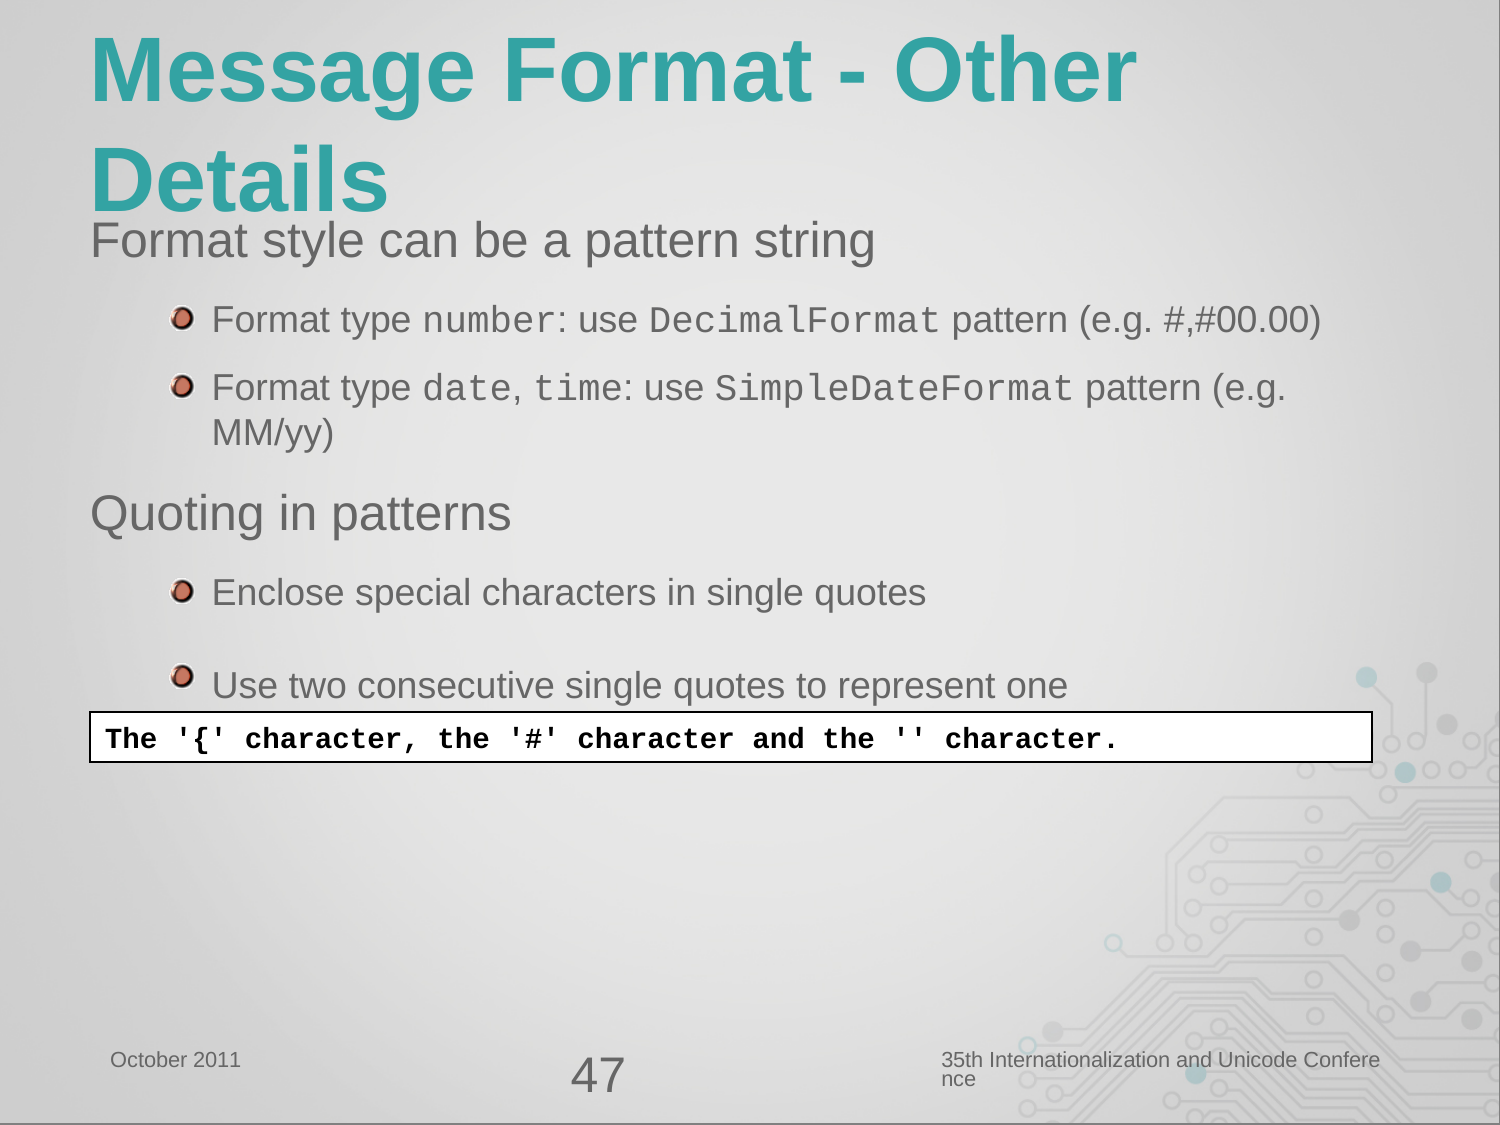

# Message Format - Other Details
Format style can be a pattern string
Format type number: use DecimalFormat pattern (e.g. #,#00.00)
Format type date, time: use SimpleDateFormat pattern (e.g. MM/yy)
Quoting in patterns
Enclose special characters in single quotes
Use two consecutive single quotes to represent one
The '{' character, the '#' character and the '' character.
October 2011
47
35th Internationalization and Unicode Conference